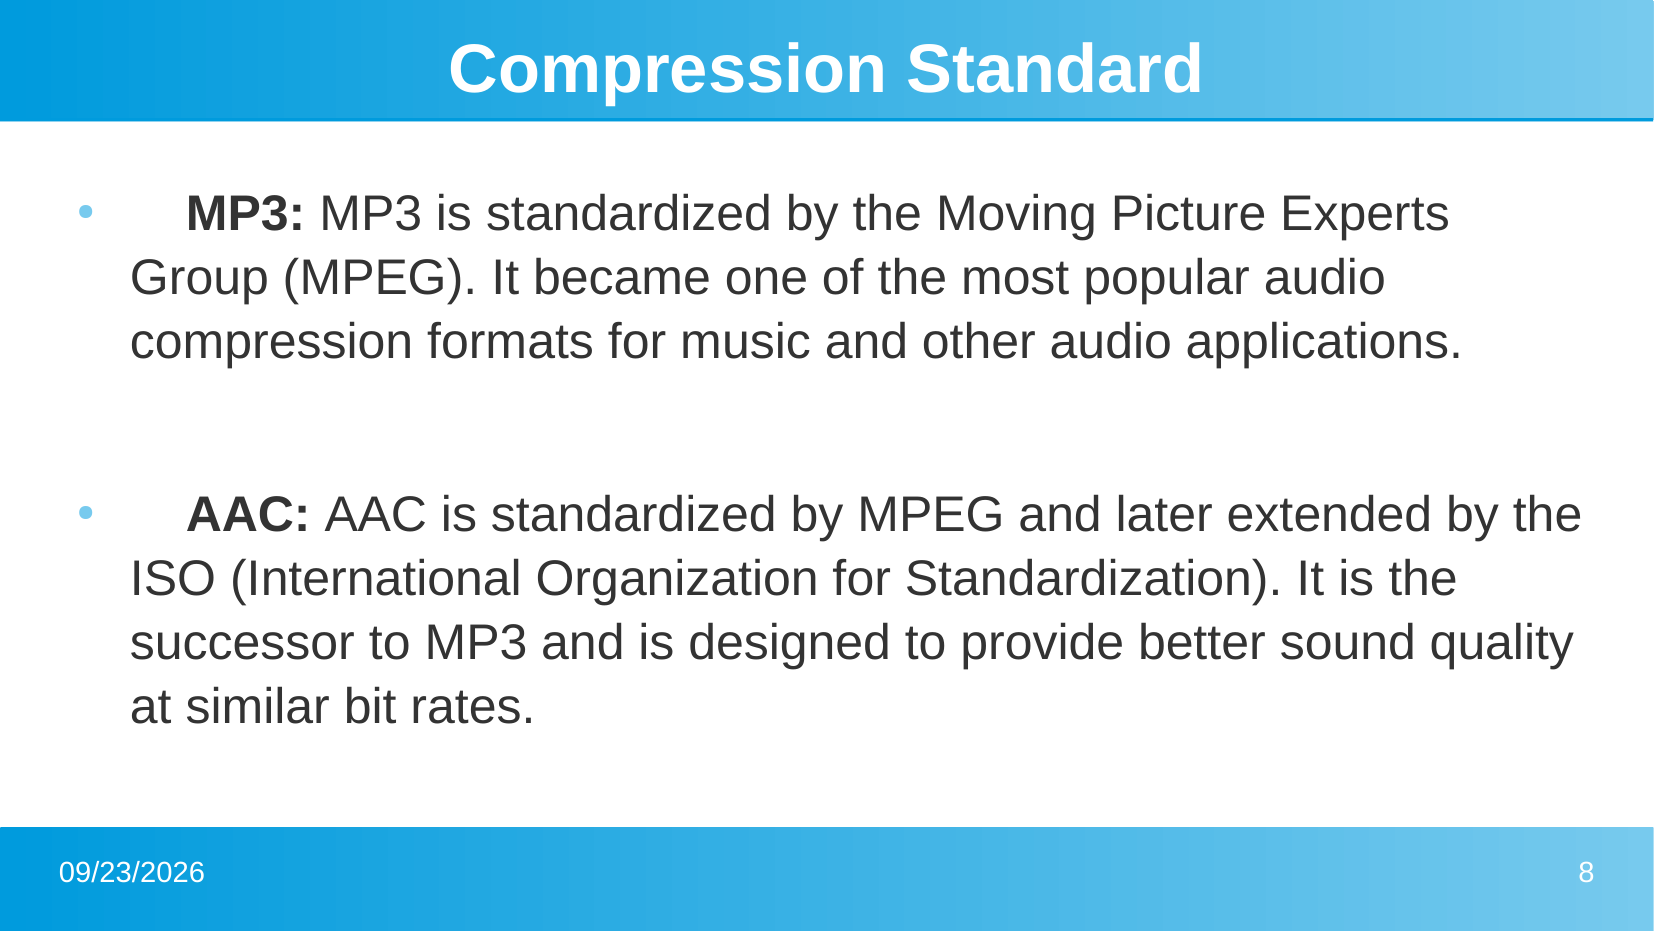

# Compression Standard
 MP3: MP3 is standardized by the Moving Picture Experts Group (MPEG). It became one of the most popular audio compression formats for music and other audio applications.
 AAC: AAC is standardized by MPEG and later extended by the ISO (International Organization for Standardization). It is the successor to MP3 and is designed to provide better sound quality at similar bit rates.
8